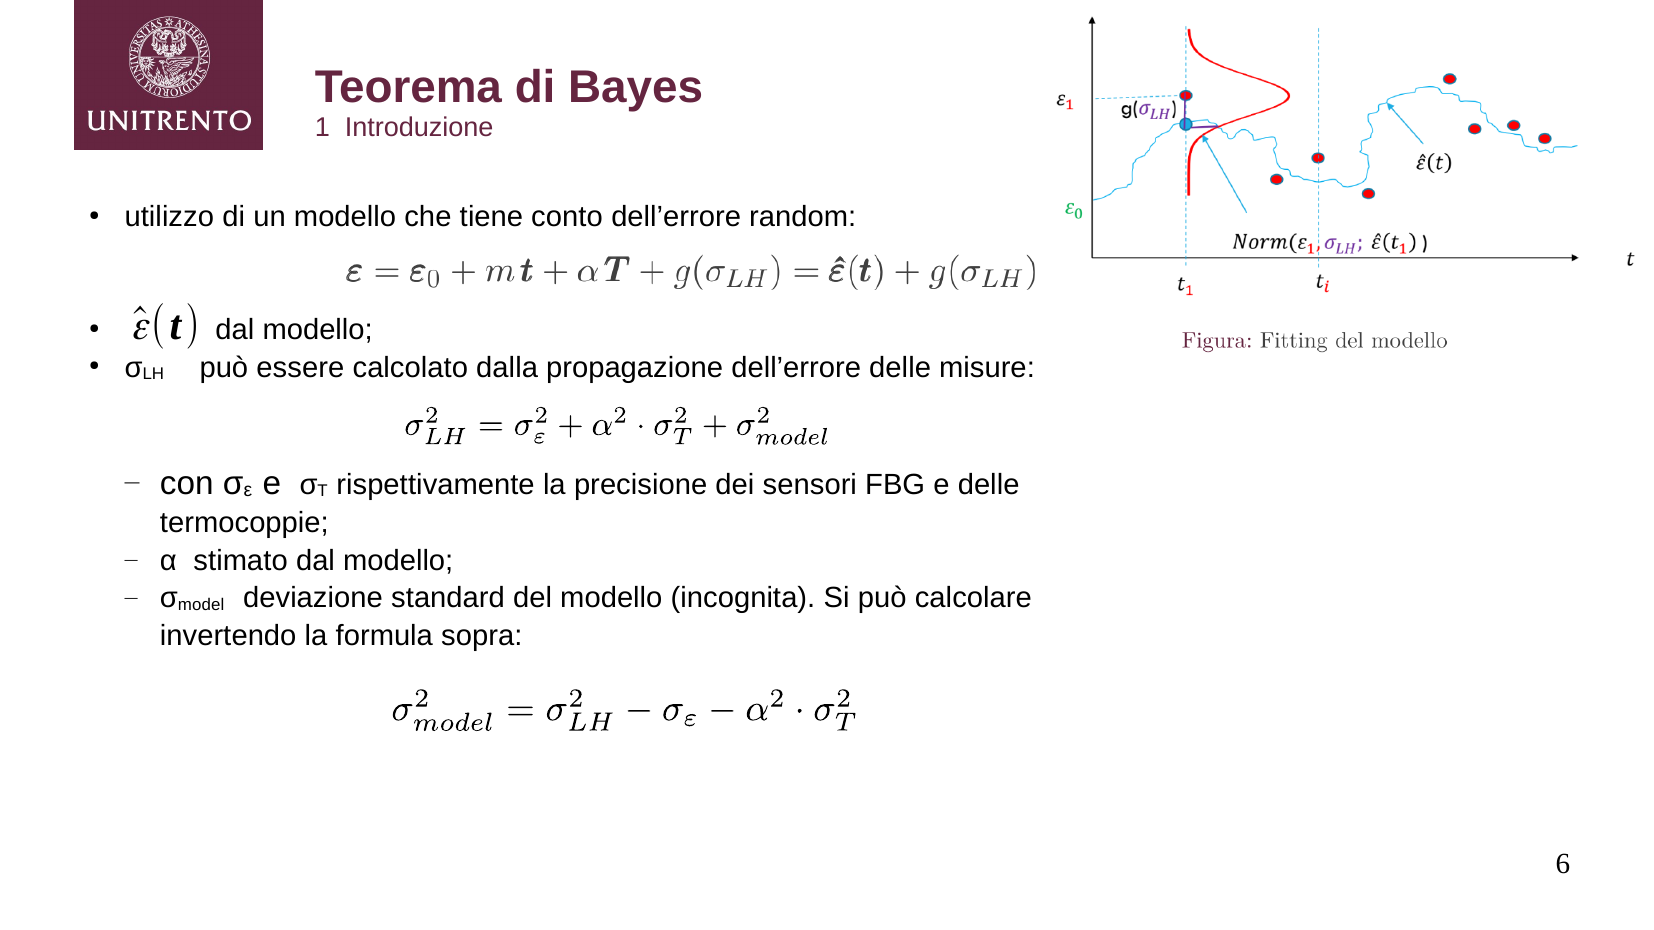

Teorema di Bayes
1 Introduzione
utilizzo di un modello che tiene conto dell’errore random:
 dal modello;
σLH 	può essere calcolato dalla propagazione dell’errore delle misure:
con σε e σT rispettivamente la precisione dei sensori FBG e delle termocoppie;
α stimato dal modello;
σmodel 	 deviazione standard del modello (incognita). Si può calcolare invertendo la formula sopra:
6